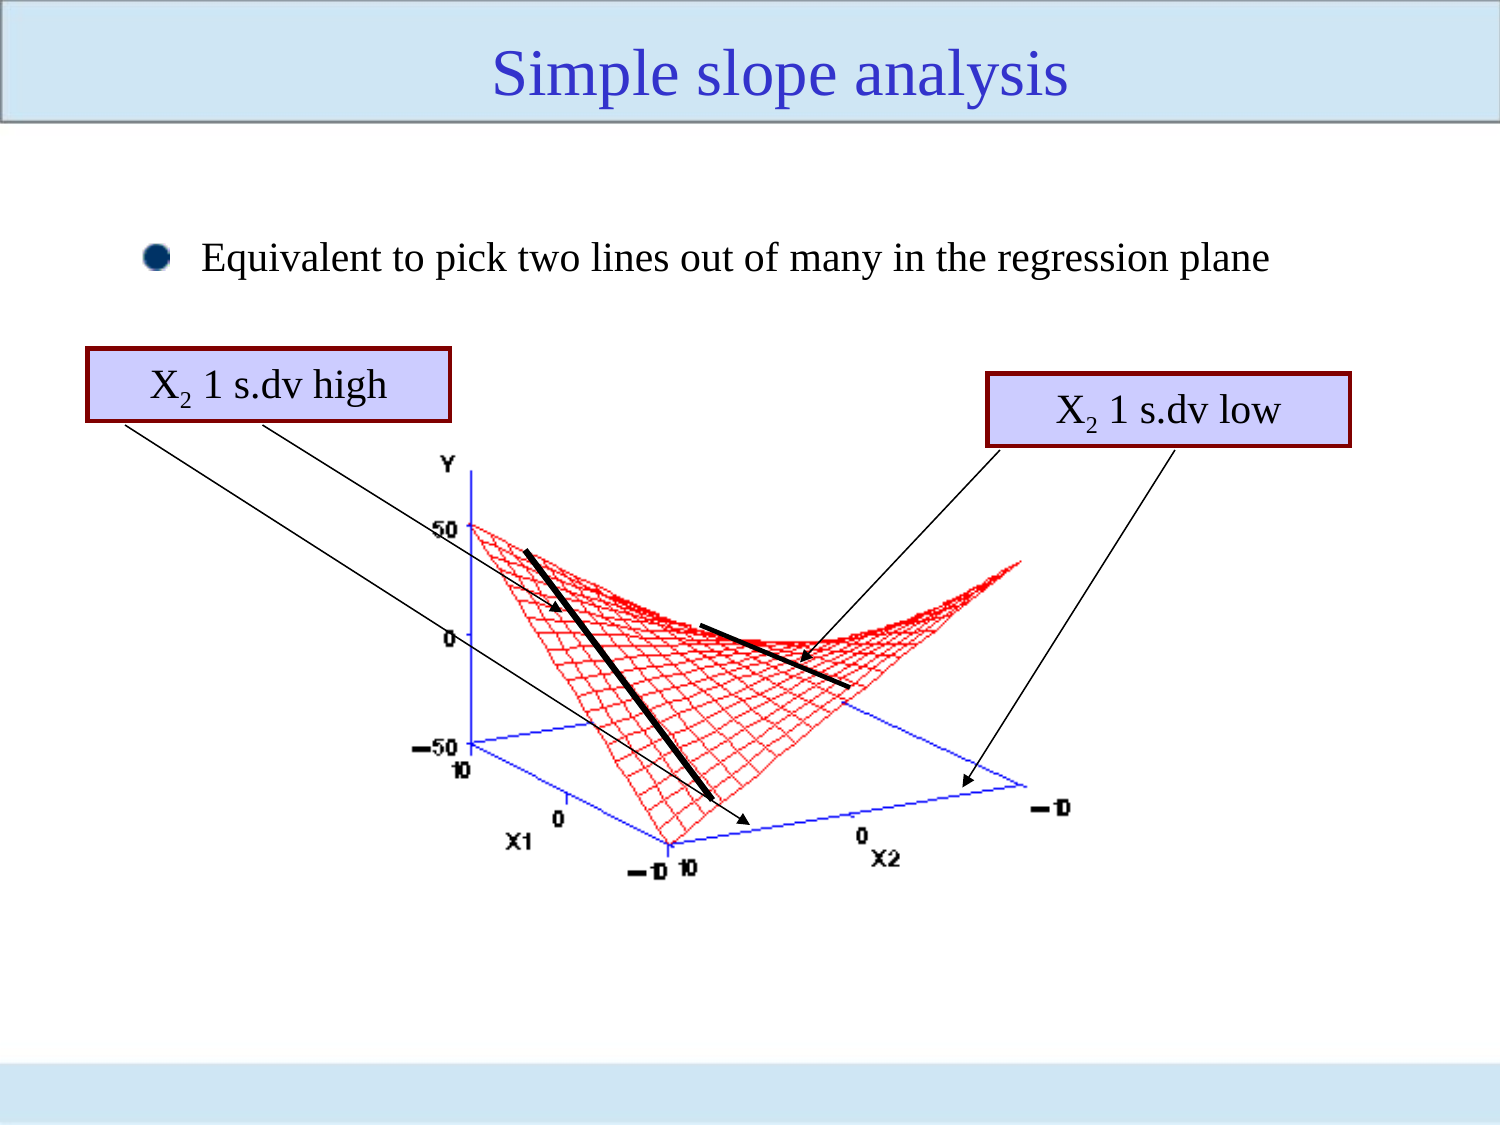

# Simple slope analysis
Equivalent to pick two lines out of many in the regression plane
X2 1 s.dv high
X2 1 s.dv low